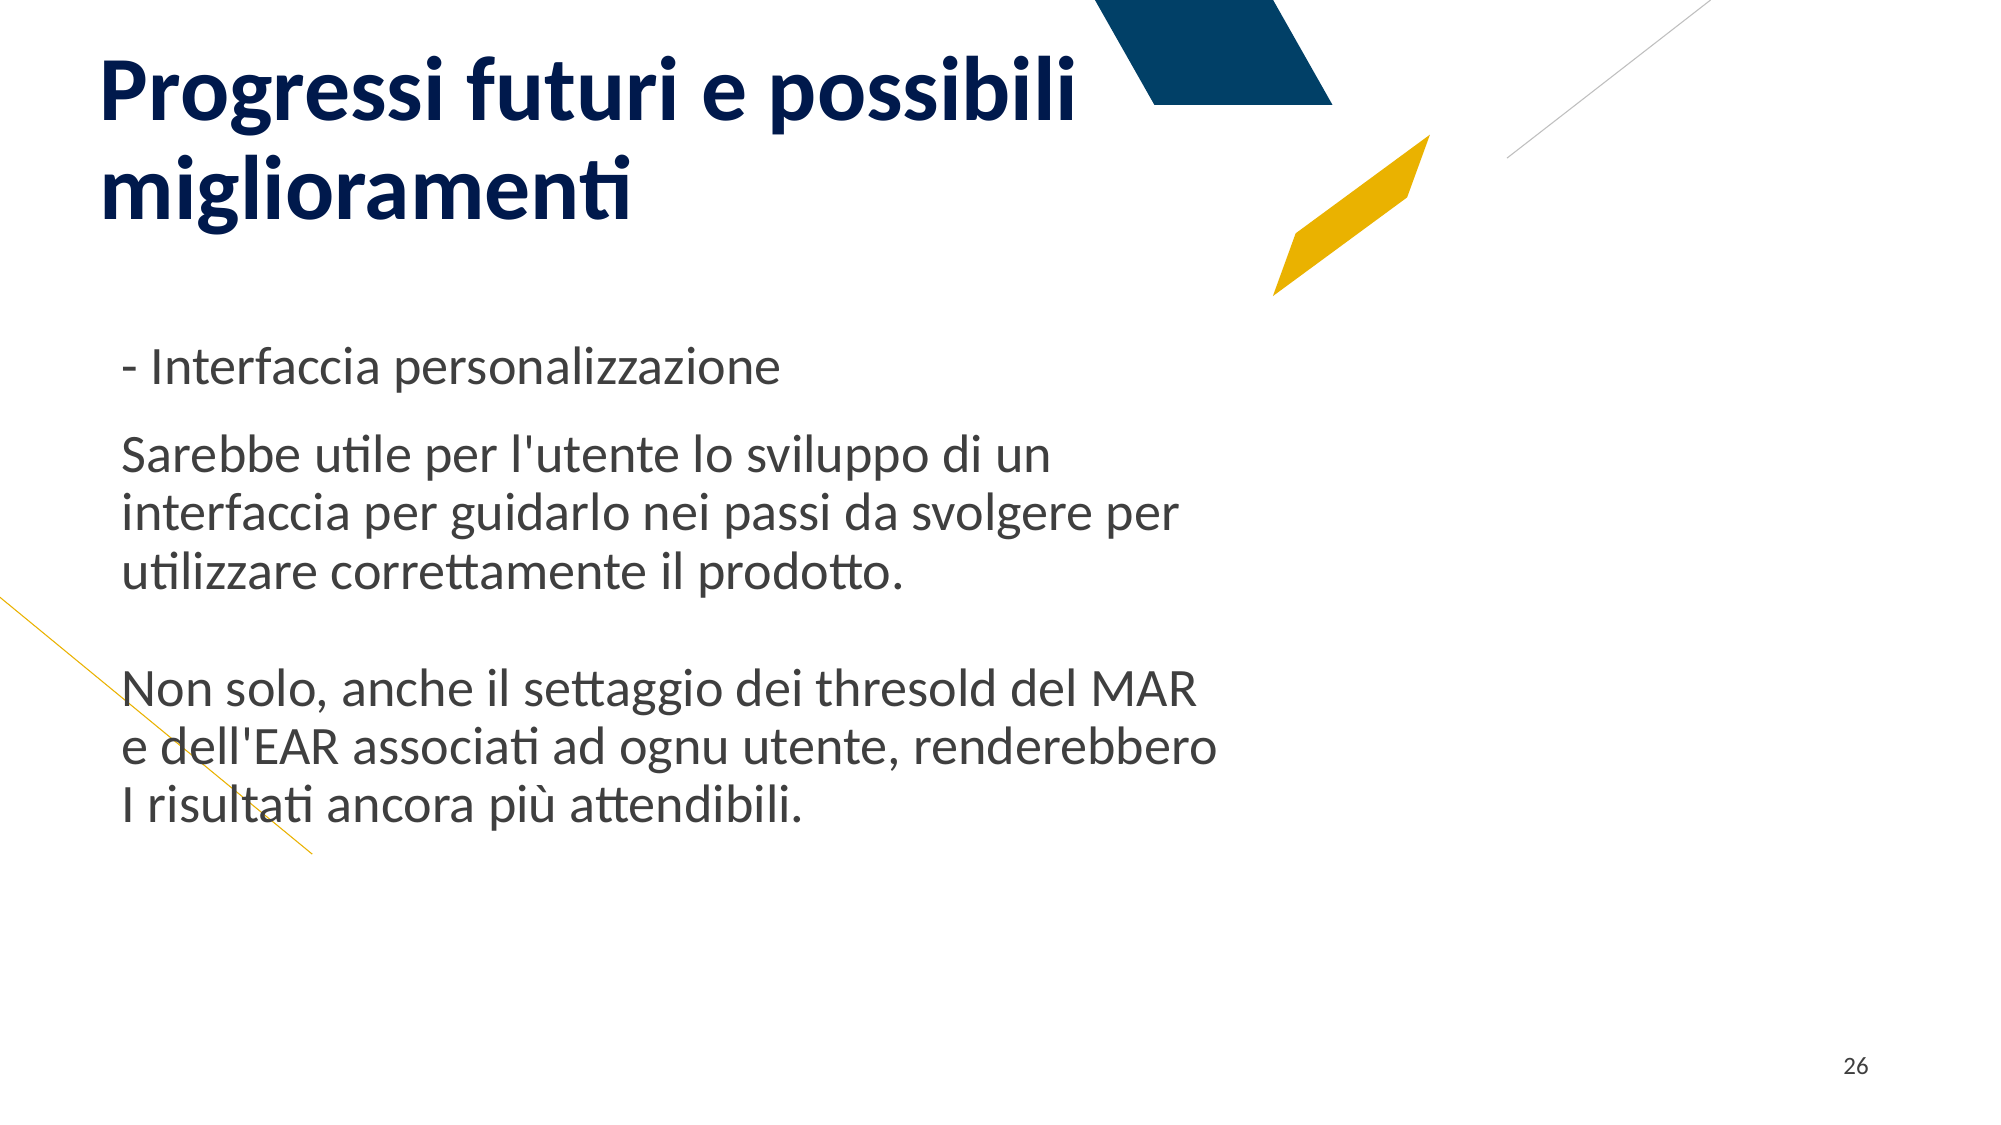

# Progressi futuri e possibili miglioramenti
- Interfaccia personalizzazione
Sarebbe utile per l'utente lo sviluppo di un interfaccia per guidarlo nei passi da svolgere per utilizzare correttamente il prodotto.
Non solo, anche il settaggio dei thresold del MAR e dell'EAR associati ad ognu utente, renderebbero I risultati ancora più attendibili.